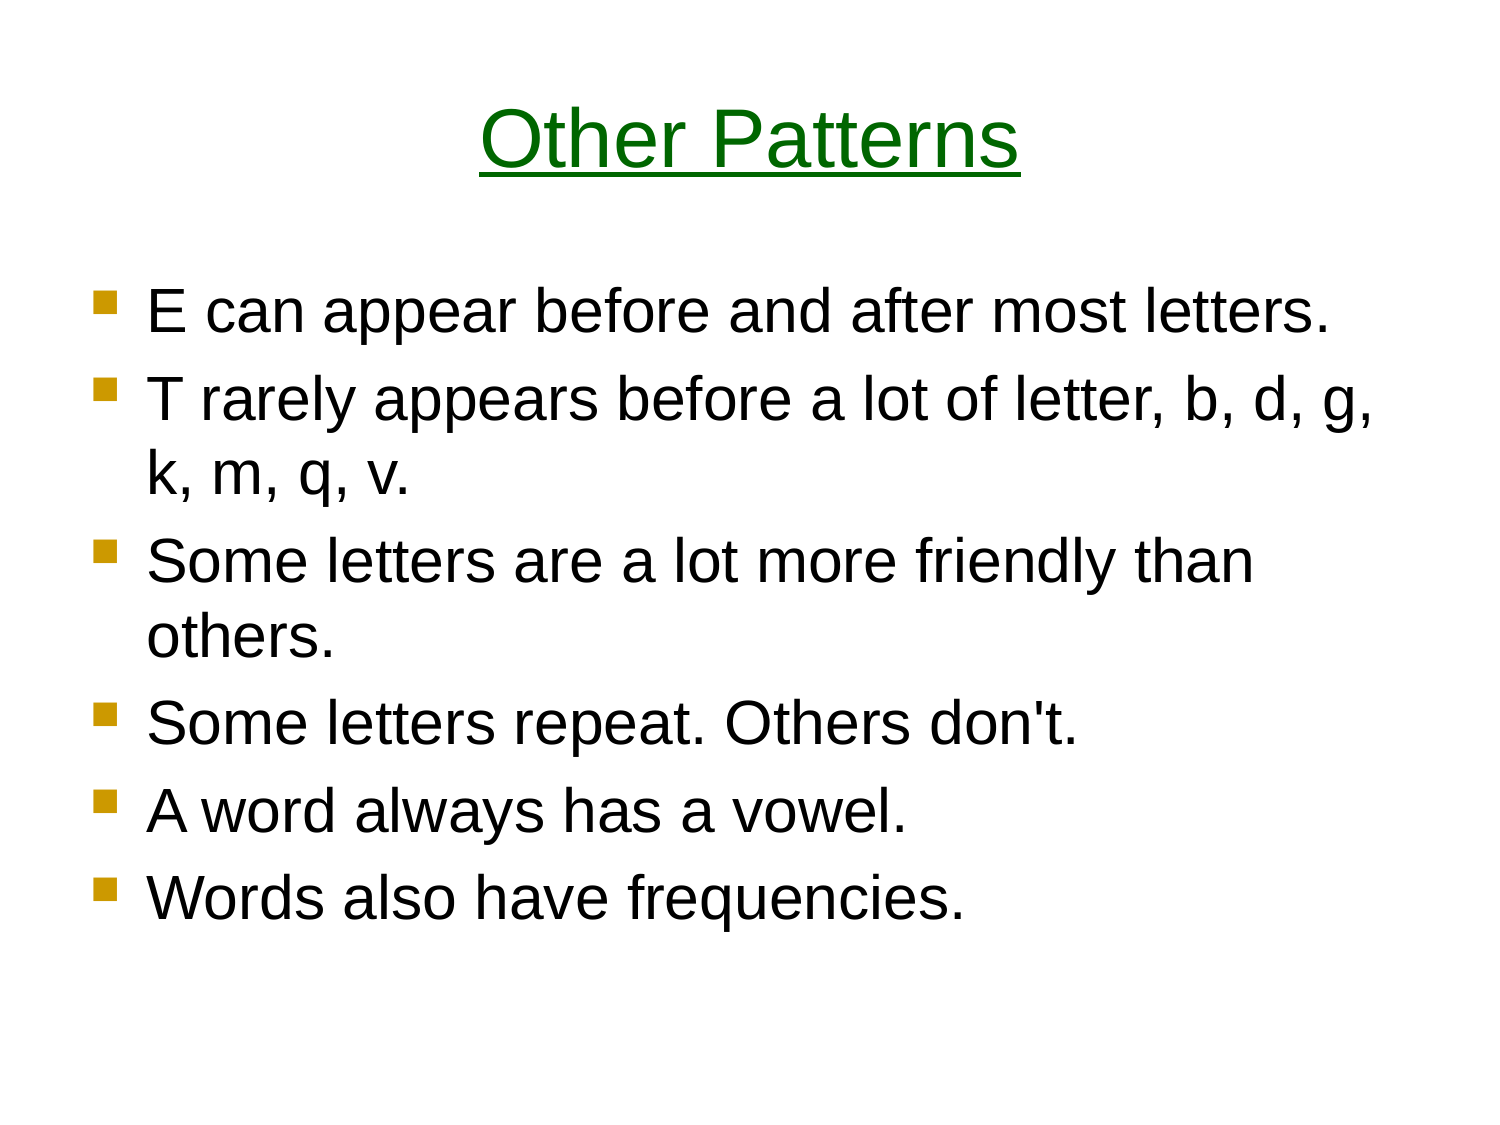

# Other Patterns
E can appear before and after most letters.
T rarely appears before a lot of letter, b, d, g, k, m, q, v.
Some letters are a lot more friendly than others.
Some letters repeat. Others don't.
A word always has a vowel.
Words also have frequencies.